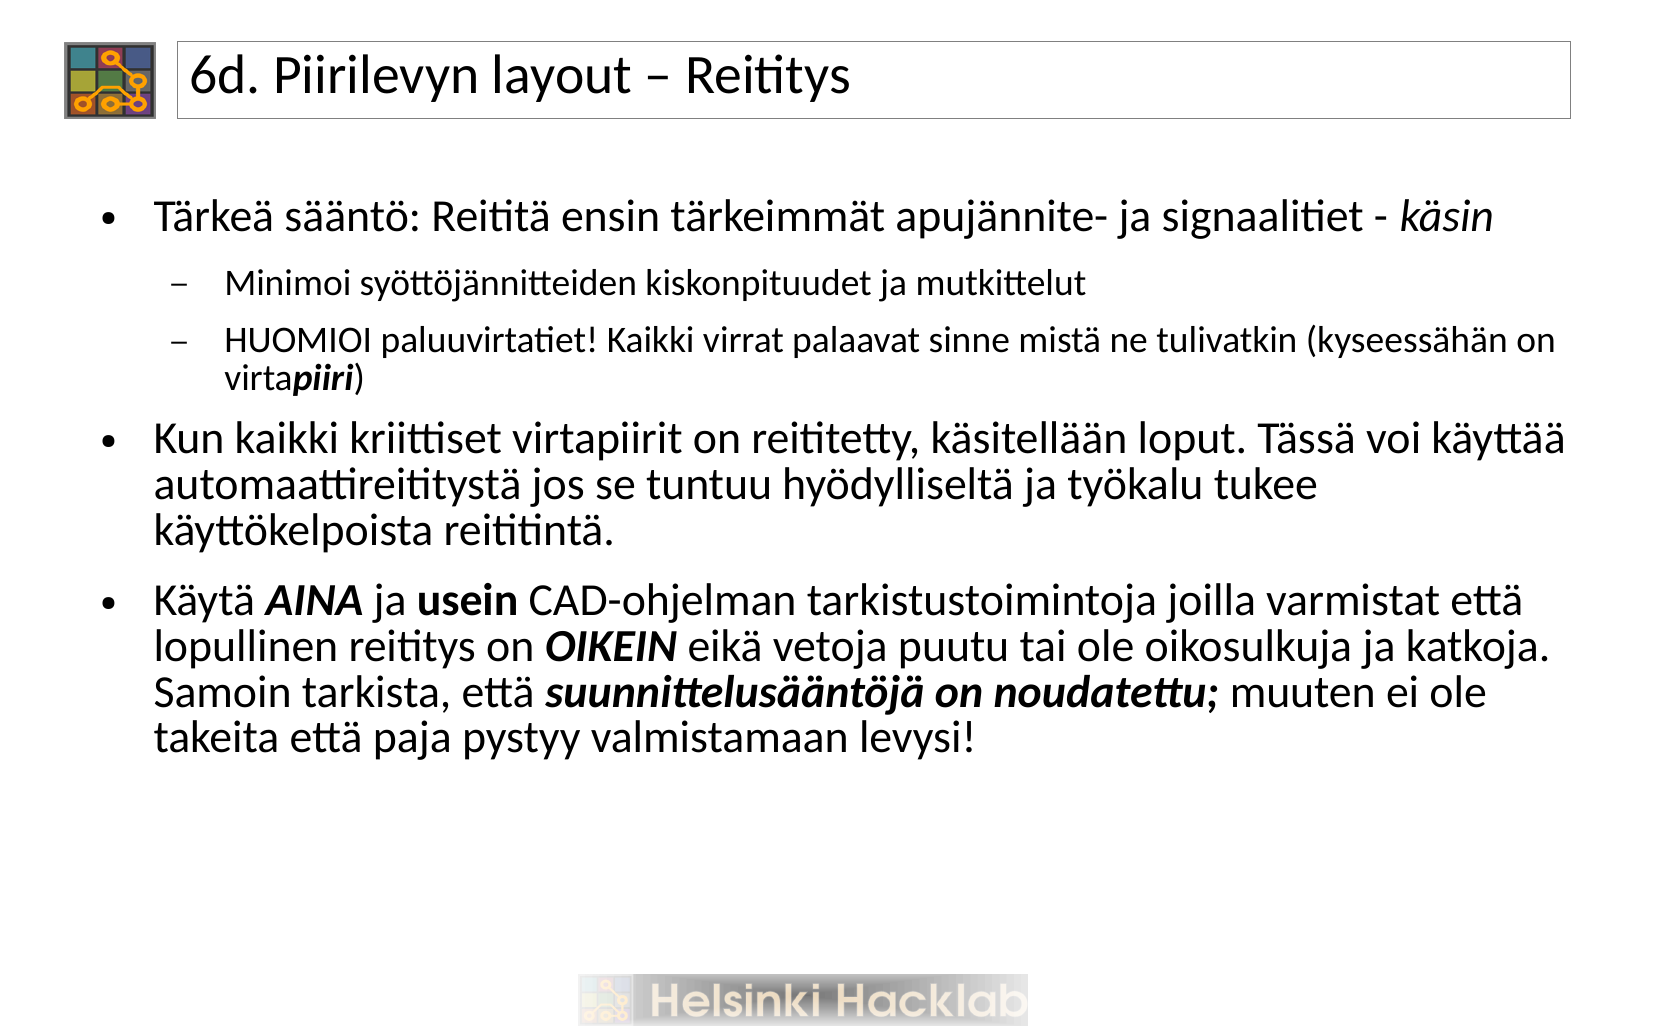

# 6d. Piirilevyn layout – Reititys
Tärkeä sääntö: Reititä ensin tärkeimmät apujännite- ja signaalitiet - käsin
Minimoi syöttöjännitteiden kiskonpituudet ja mutkittelut
HUOMIOI paluuvirtatiet! Kaikki virrat palaavat sinne mistä ne tulivatkin (kyseessähän on virtapiiri)
Kun kaikki kriittiset virtapiirit on reititetty, käsitellään loput. Tässä voi käyttää automaattireititystä jos se tuntuu hyödylliseltä ja työkalu tukee käyttökelpoista reititintä.
Käytä AINA ja usein CAD-ohjelman tarkistustoimintoja joilla varmistat että lopullinen reititys on OIKEIN eikä vetoja puutu tai ole oikosulkuja ja katkoja. Samoin tarkista, että suunnittelusääntöjä on noudatettu; muuten ei ole takeita että paja pystyy valmistamaan levysi!